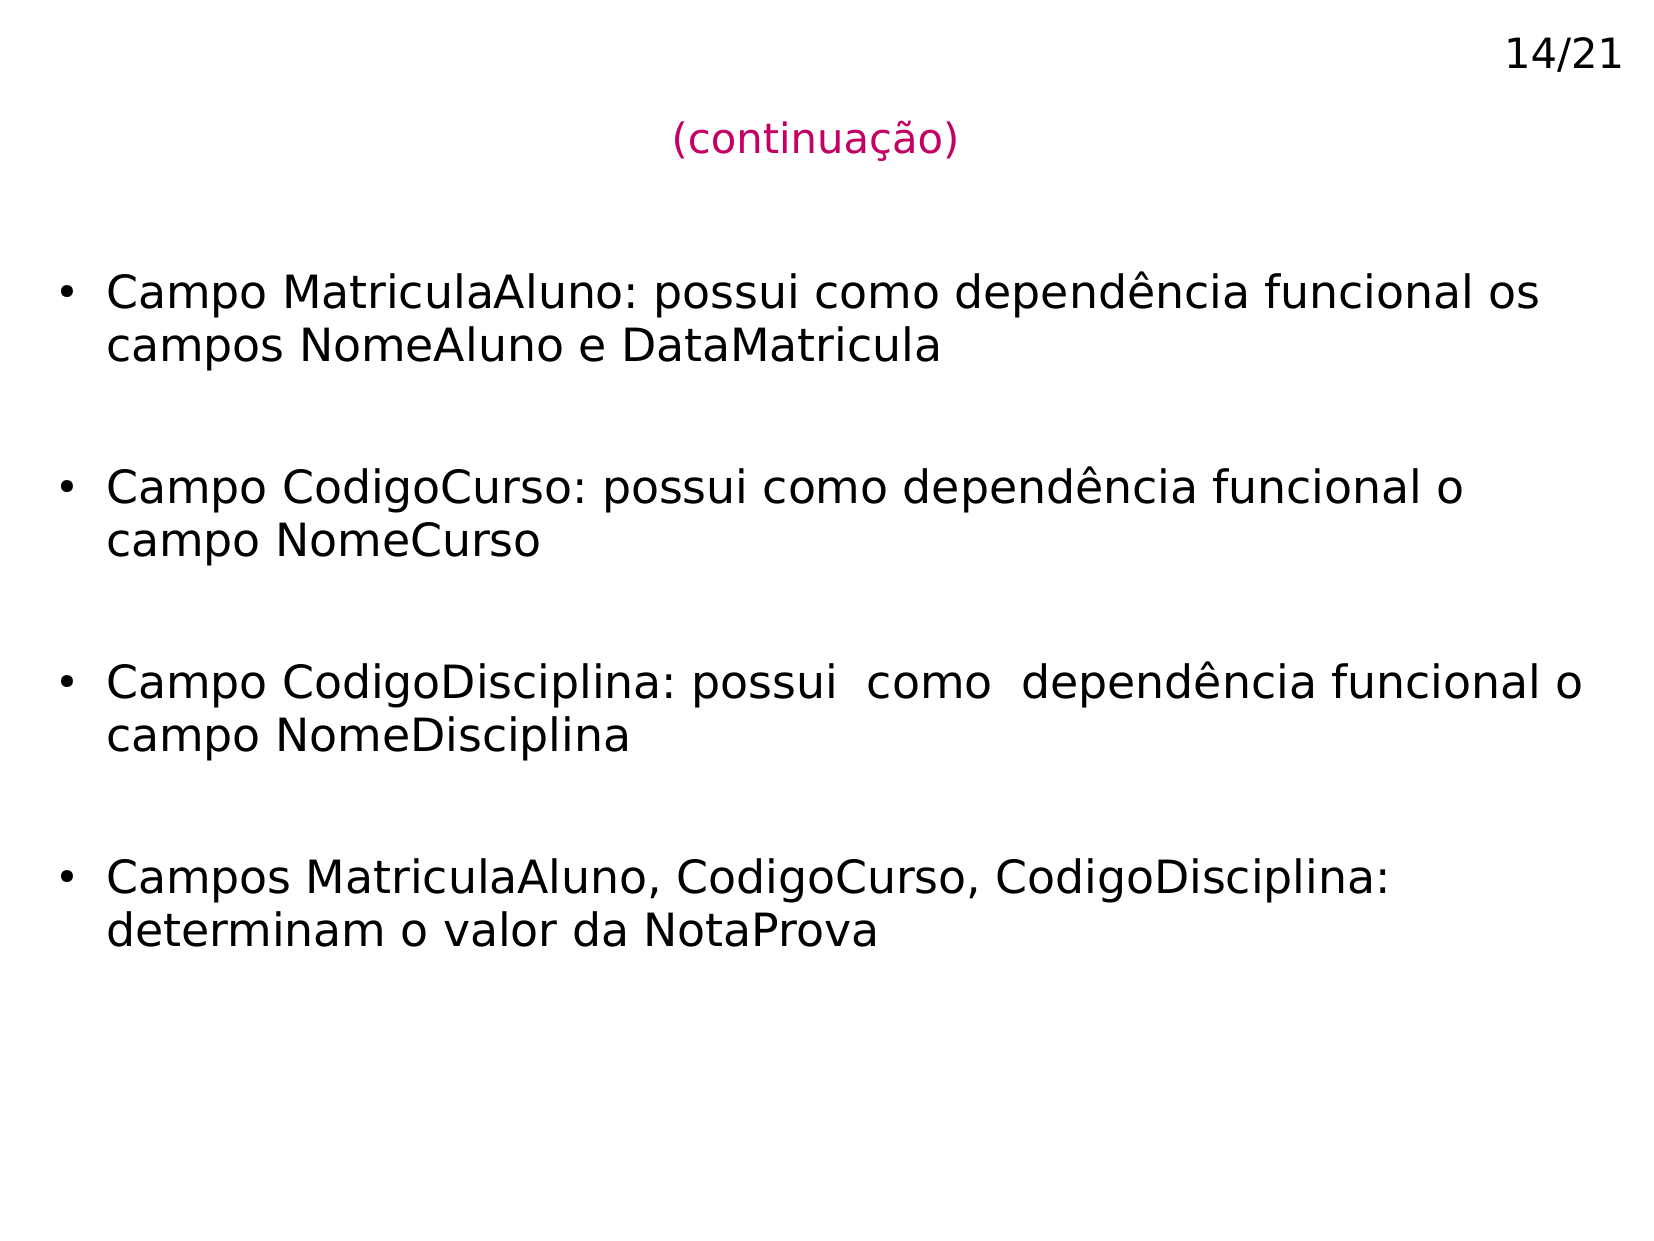

#
14
(continuação)
Campo MatriculaAluno: possui como dependência funcional os campos NomeAluno e DataMatricula
Campo CodigoCurso: possui como dependência funcional o campo NomeCurso
Campo CodigoDisciplina: possui como dependência funcional o campo NomeDisciplina
Campos MatriculaAluno, CodigoCurso, CodigoDisciplina: determinam o valor da NotaProva